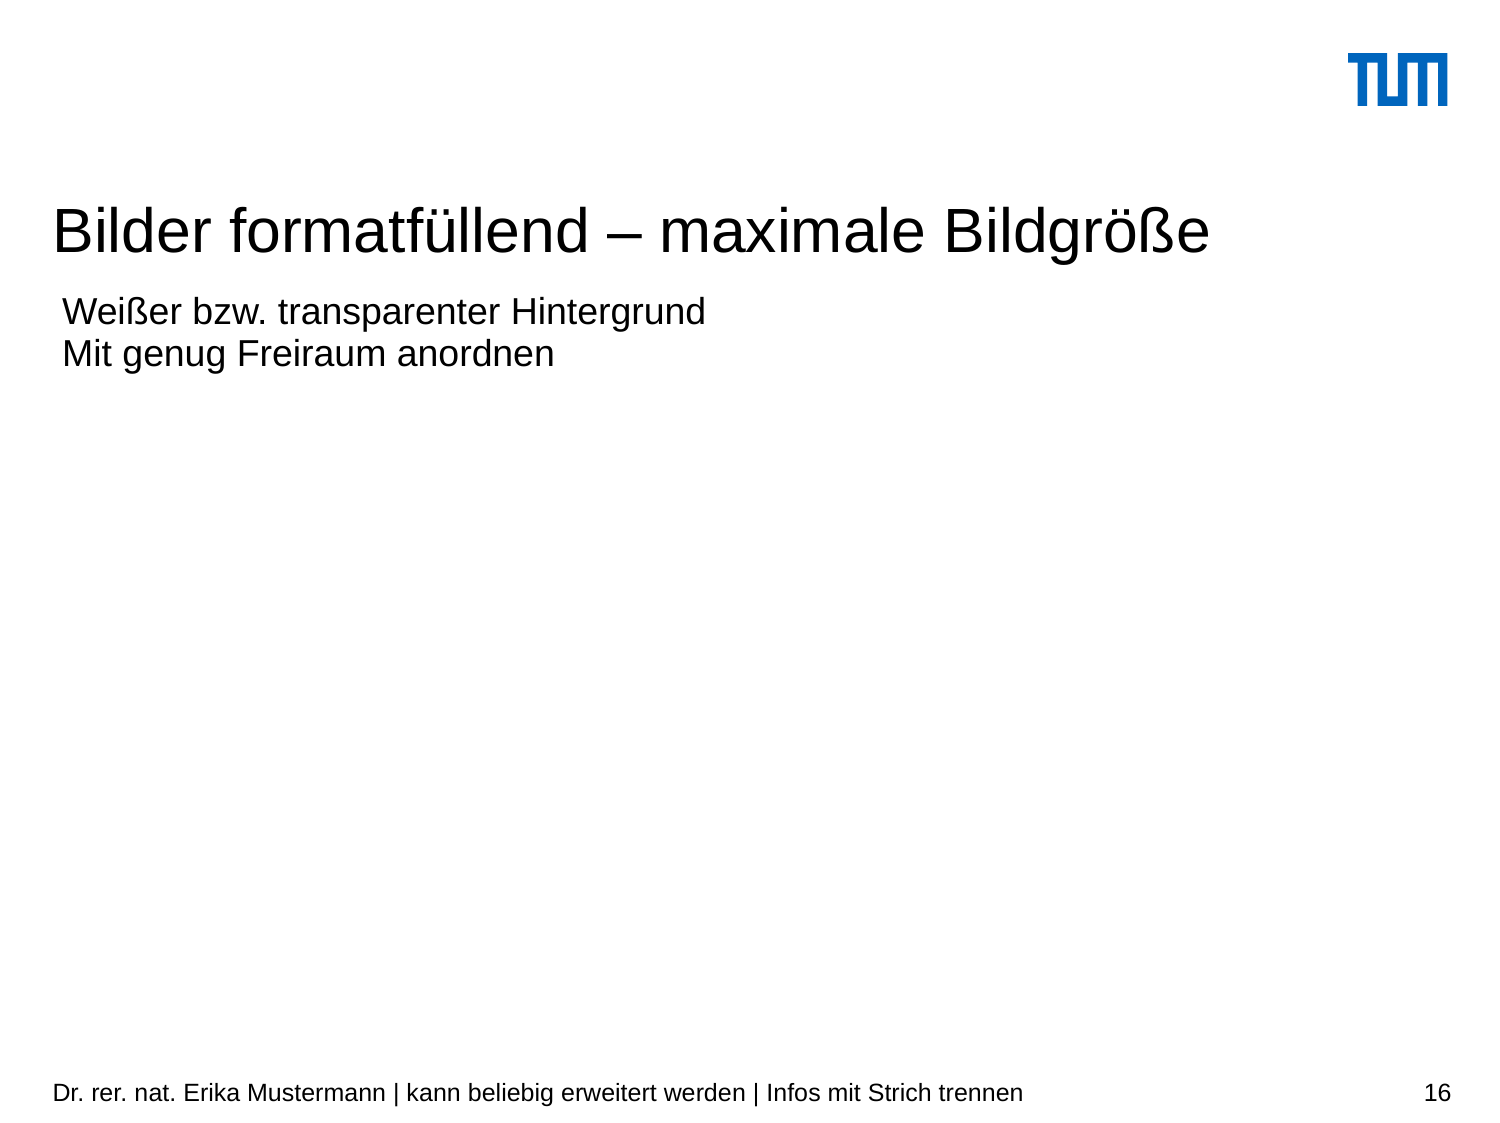

# Bilder formatfüllend – maximale Bildgröße
Weißer bzw. transparenter Hintergrund
Mit genug Freiraum anordnen
Dr. rer. nat. Erika Mustermann | kann beliebig erweitert werden | Infos mit Strich trennen
16